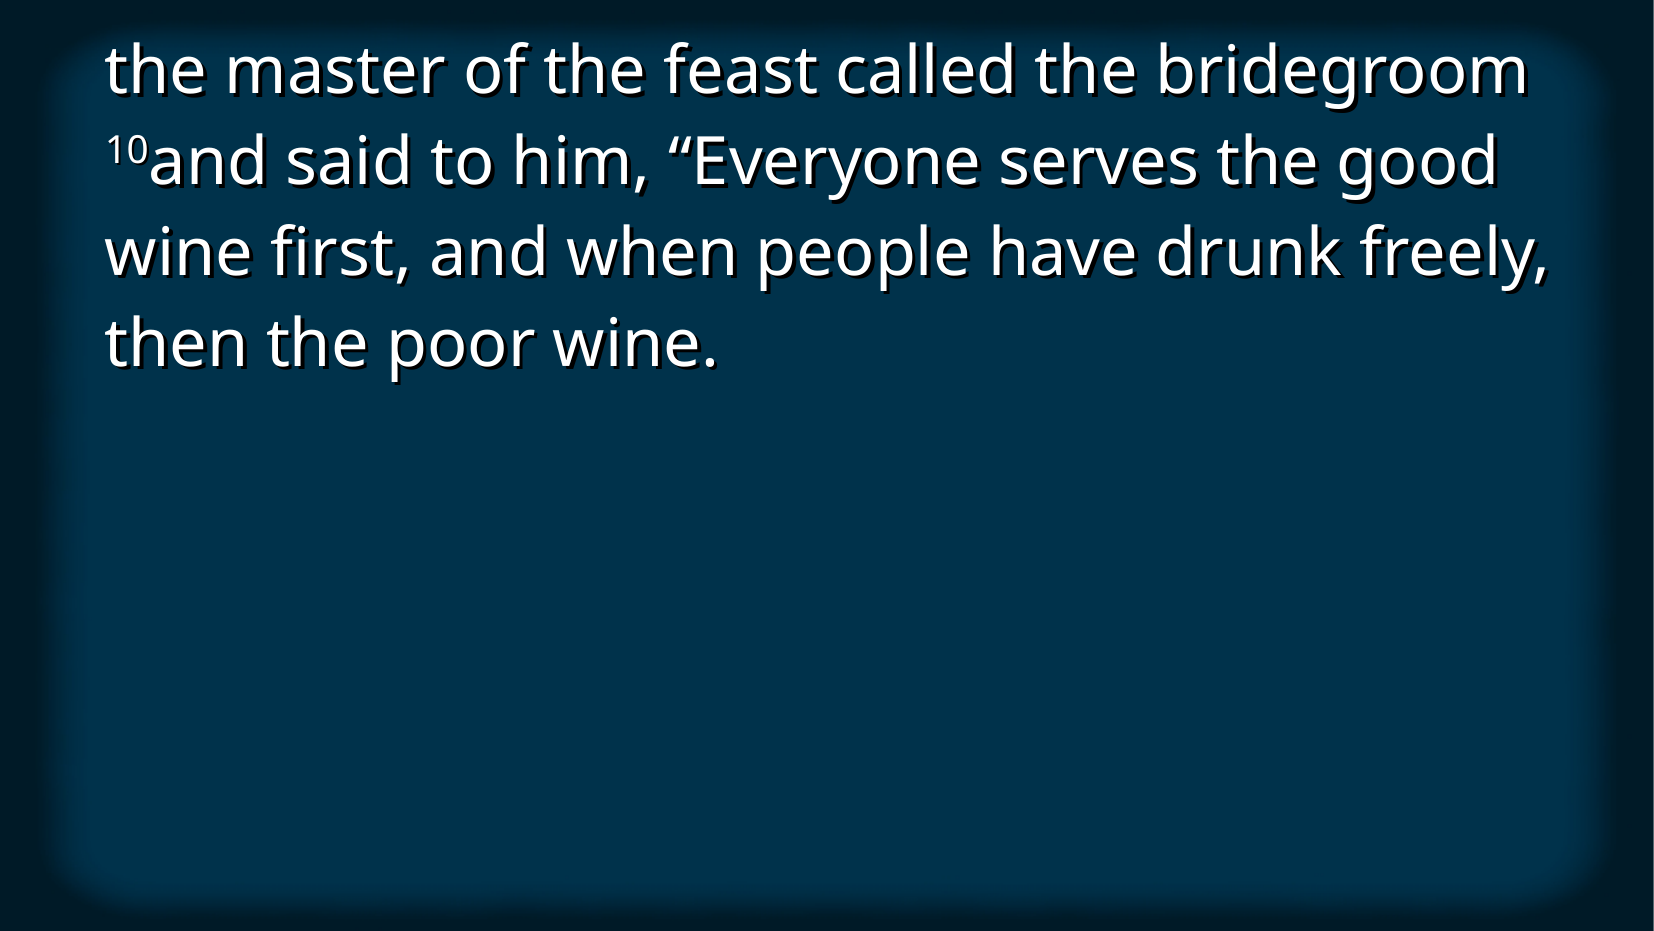

the master of the feast called the bridegroom 10and said to him, “Everyone serves the good wine first, and when people have drunk freely, then the poor wine.